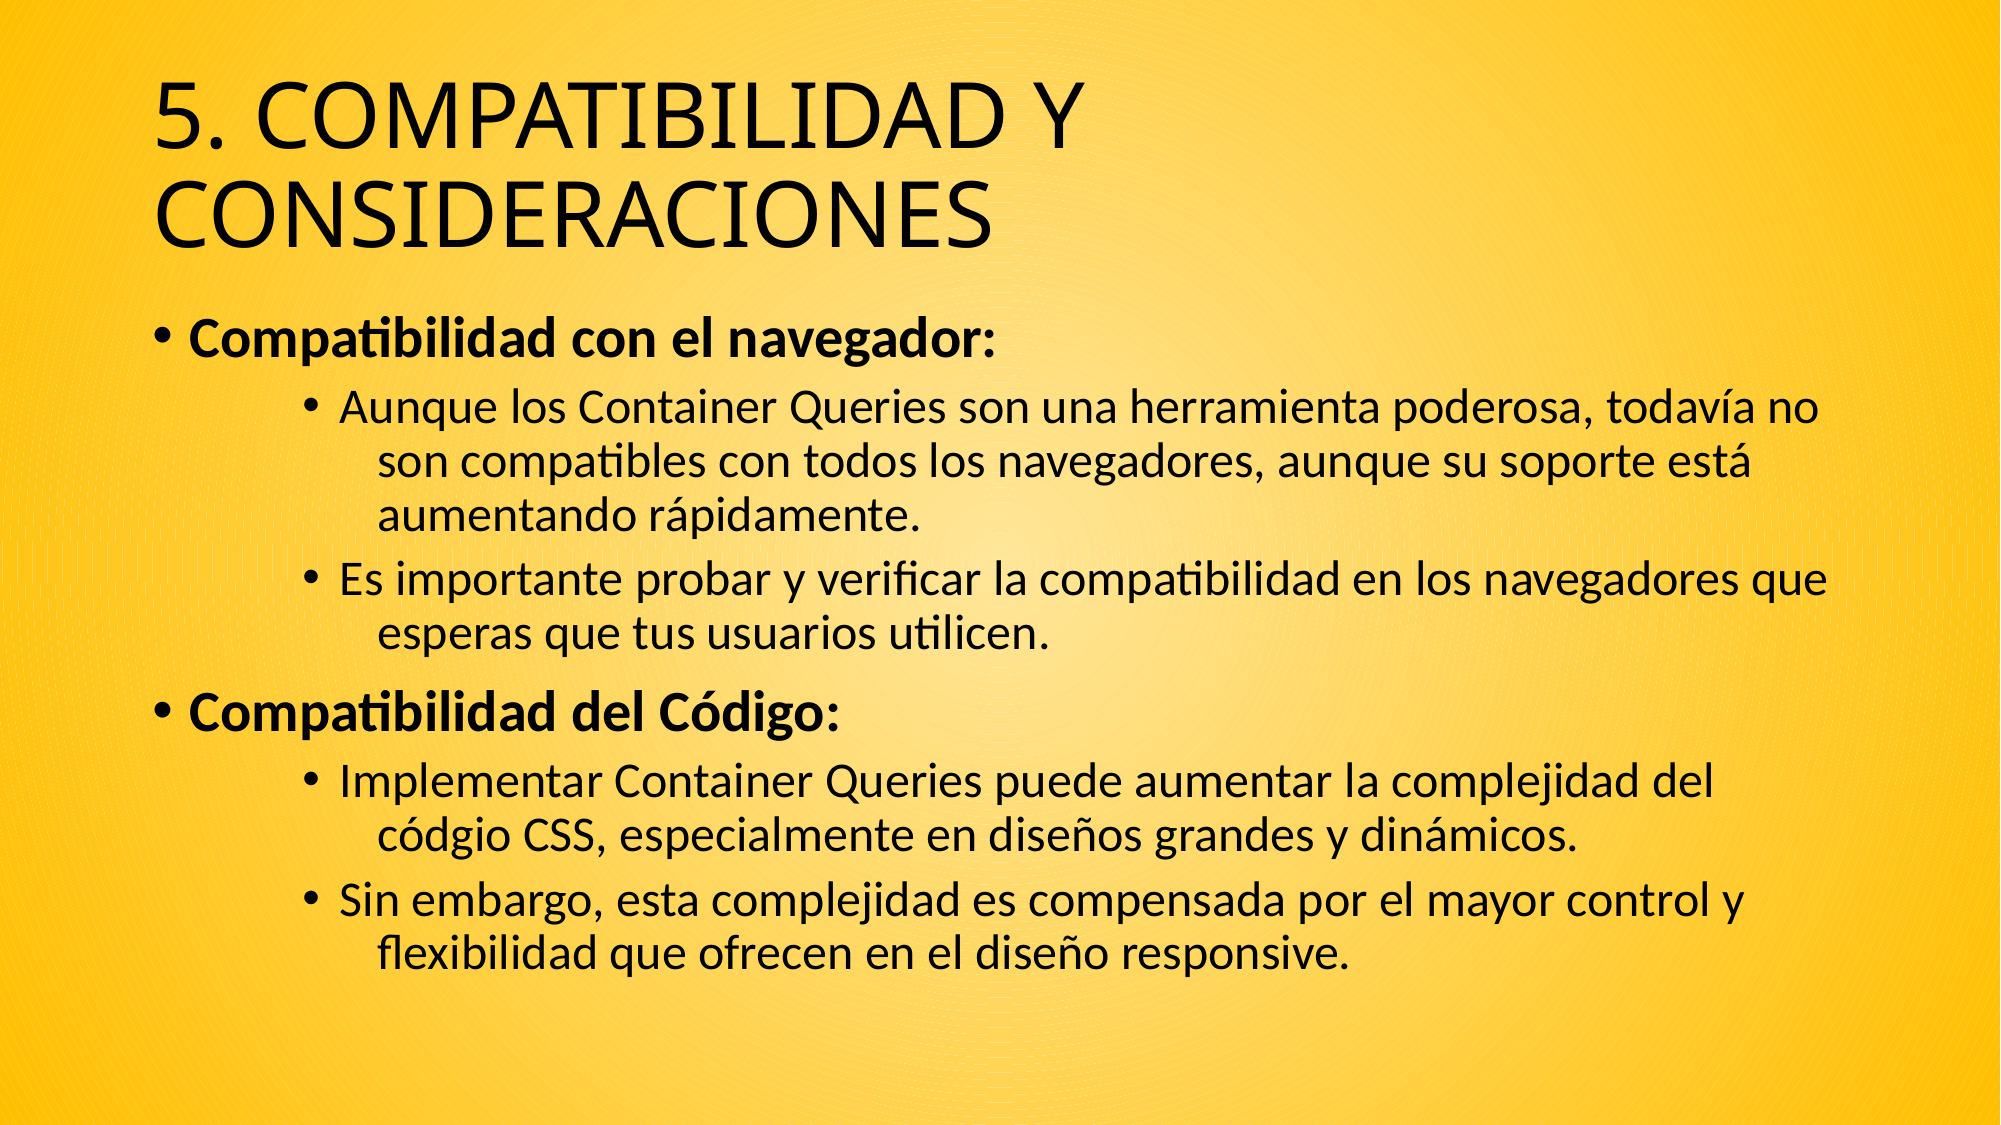

# 5. COMPATIBILIDAD Y CONSIDERACIONES
Compatibilidad con el navegador:
Aunque los Container Queries son una herramienta poderosa, todavía no son compatibles con todos los navegadores, aunque su soporte está aumentando rápidamente.
Es importante probar y verificar la compatibilidad en los navegadores que esperas que tus usuarios utilicen.
Compatibilidad del Código:
Implementar Container Queries puede aumentar la complejidad del códgio CSS, especialmente en diseños grandes y dinámicos.
Sin embargo, esta complejidad es compensada por el mayor control y flexibilidad que ofrecen en el diseño responsive.